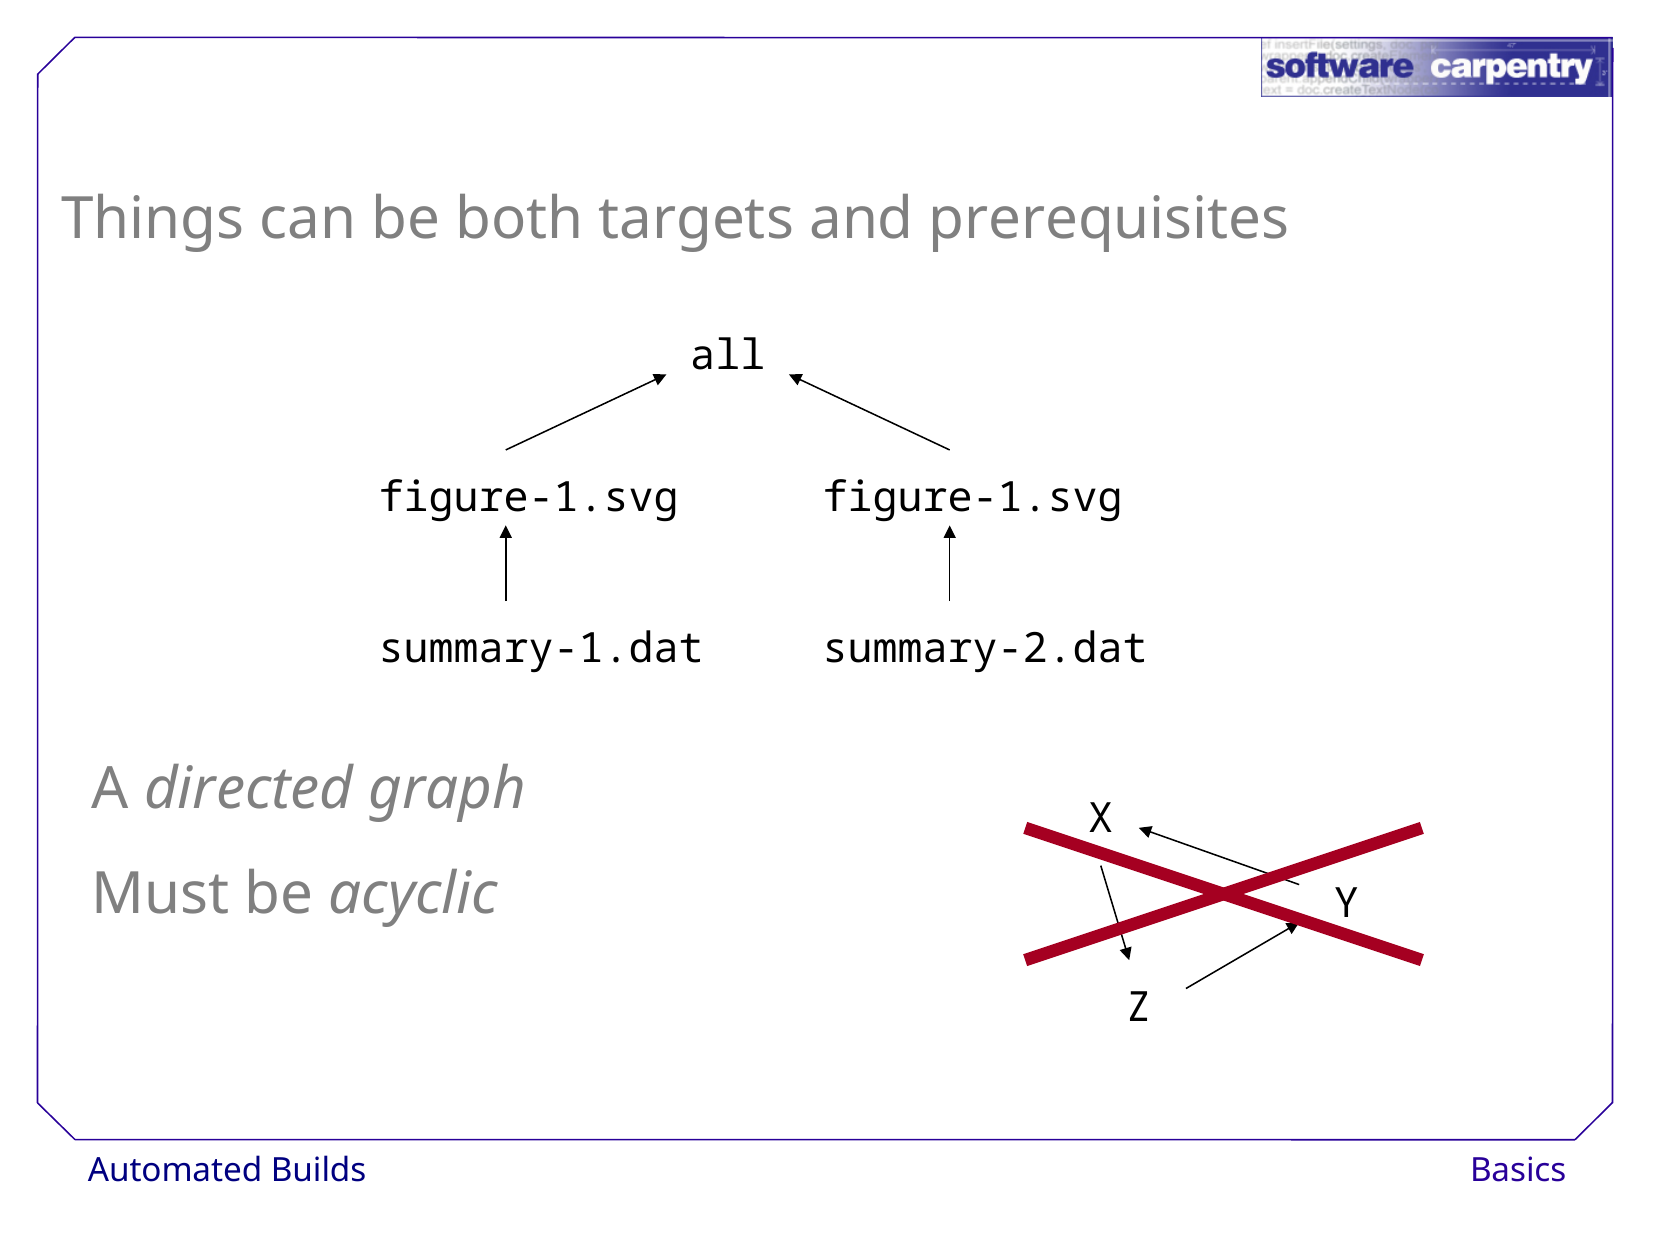

Things can be both targets and prerequisites
all
figure-1.svg
figure-1.svg
summary-1.dat
summary-2.dat
A directed graph
Must be acyclic
X
Y
Z